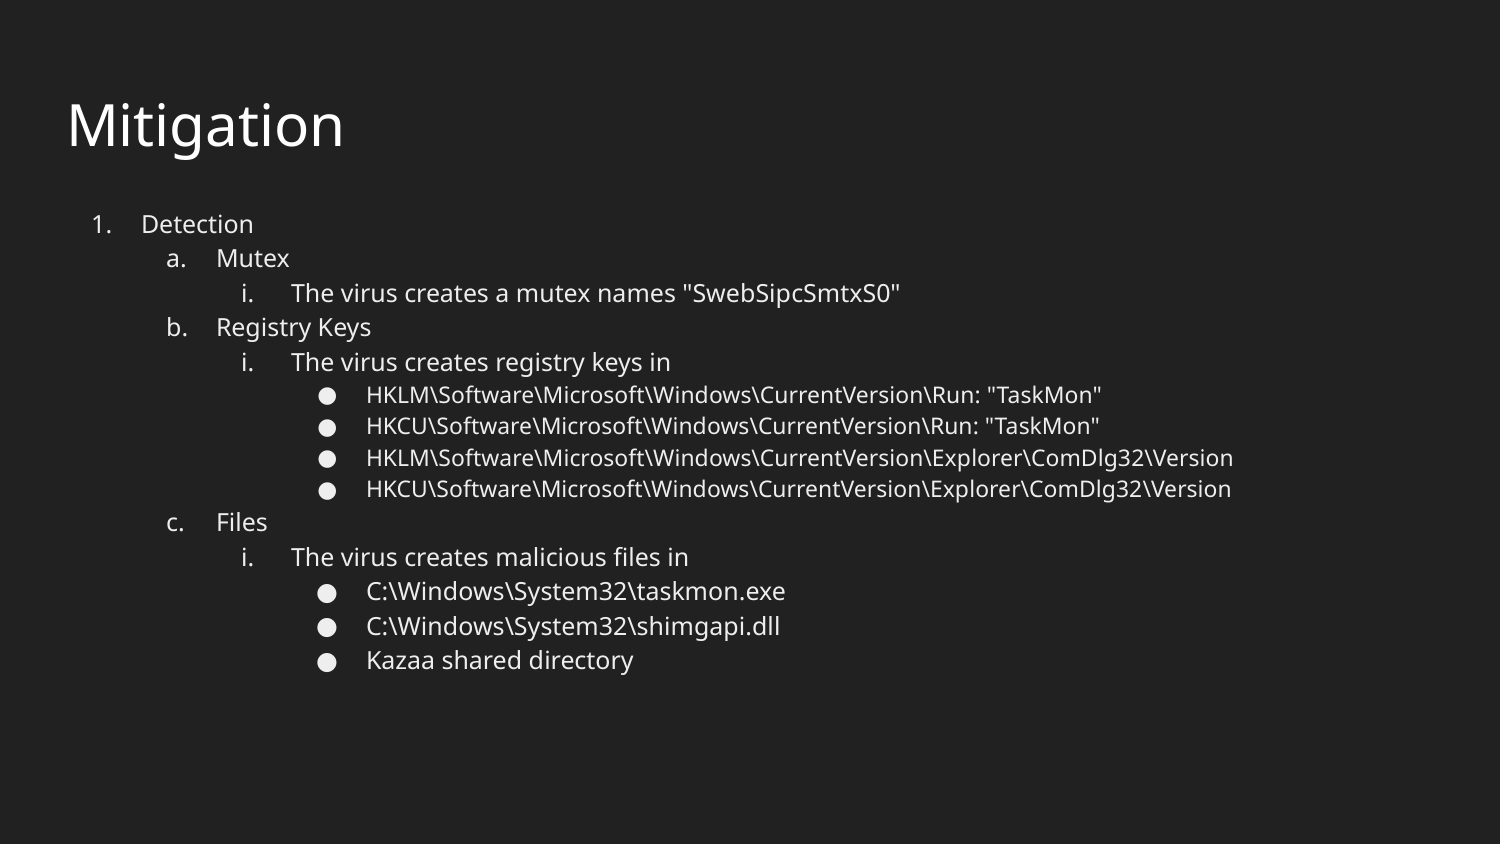

# Mitigation
Detection
Mutex
The virus creates a mutex names "SwebSipcSmtxS0"
Registry Keys
The virus creates registry keys in
HKLM\Software\Microsoft\Windows\CurrentVersion\Run: "TaskMon"
HKCU\Software\Microsoft\Windows\CurrentVersion\Run: "TaskMon"
HKLM\Software\Microsoft\Windows\CurrentVersion\Explorer\ComDlg32\Version
HKCU\Software\Microsoft\Windows\CurrentVersion\Explorer\ComDlg32\Version
Files
The virus creates malicious files in
C:\Windows\System32\taskmon.exe
C:\Windows\System32\shimgapi.dll
Kazaa shared directory